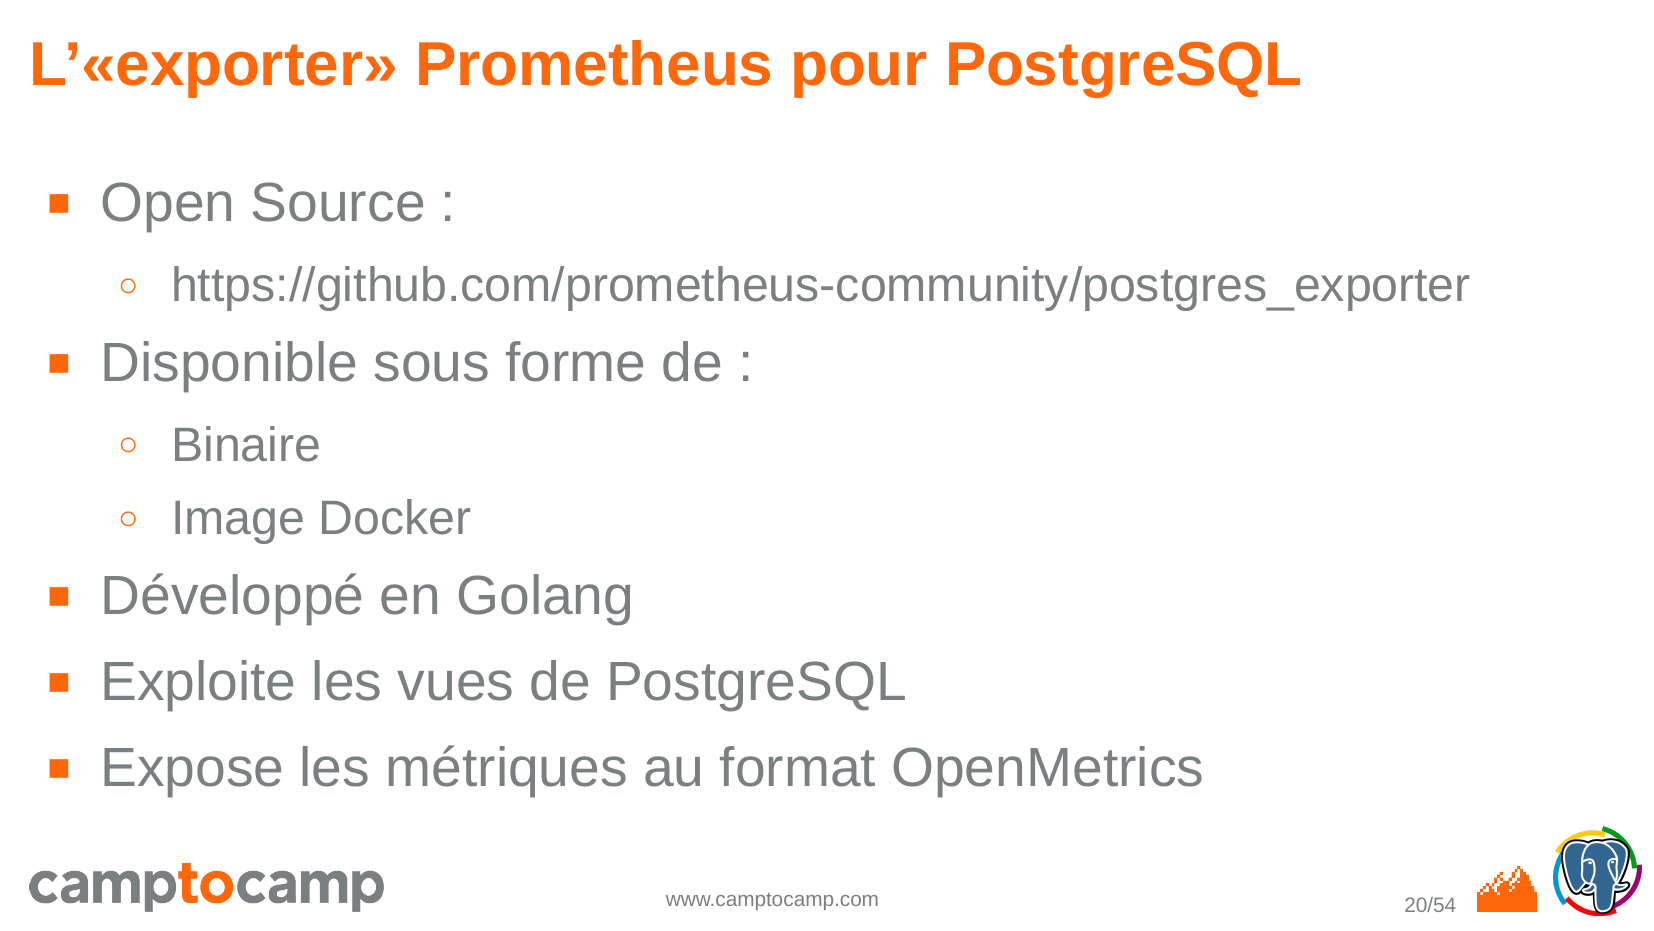

# L’«exporter» Prometheus pour PostgreSQL
Open Source :
https://github.com/prometheus-community/postgres_exporter
Disponible sous forme de :
Binaire
Image Docker
Développé en Golang
Exploite les vues de PostgreSQL
Expose les métriques au format OpenMetrics